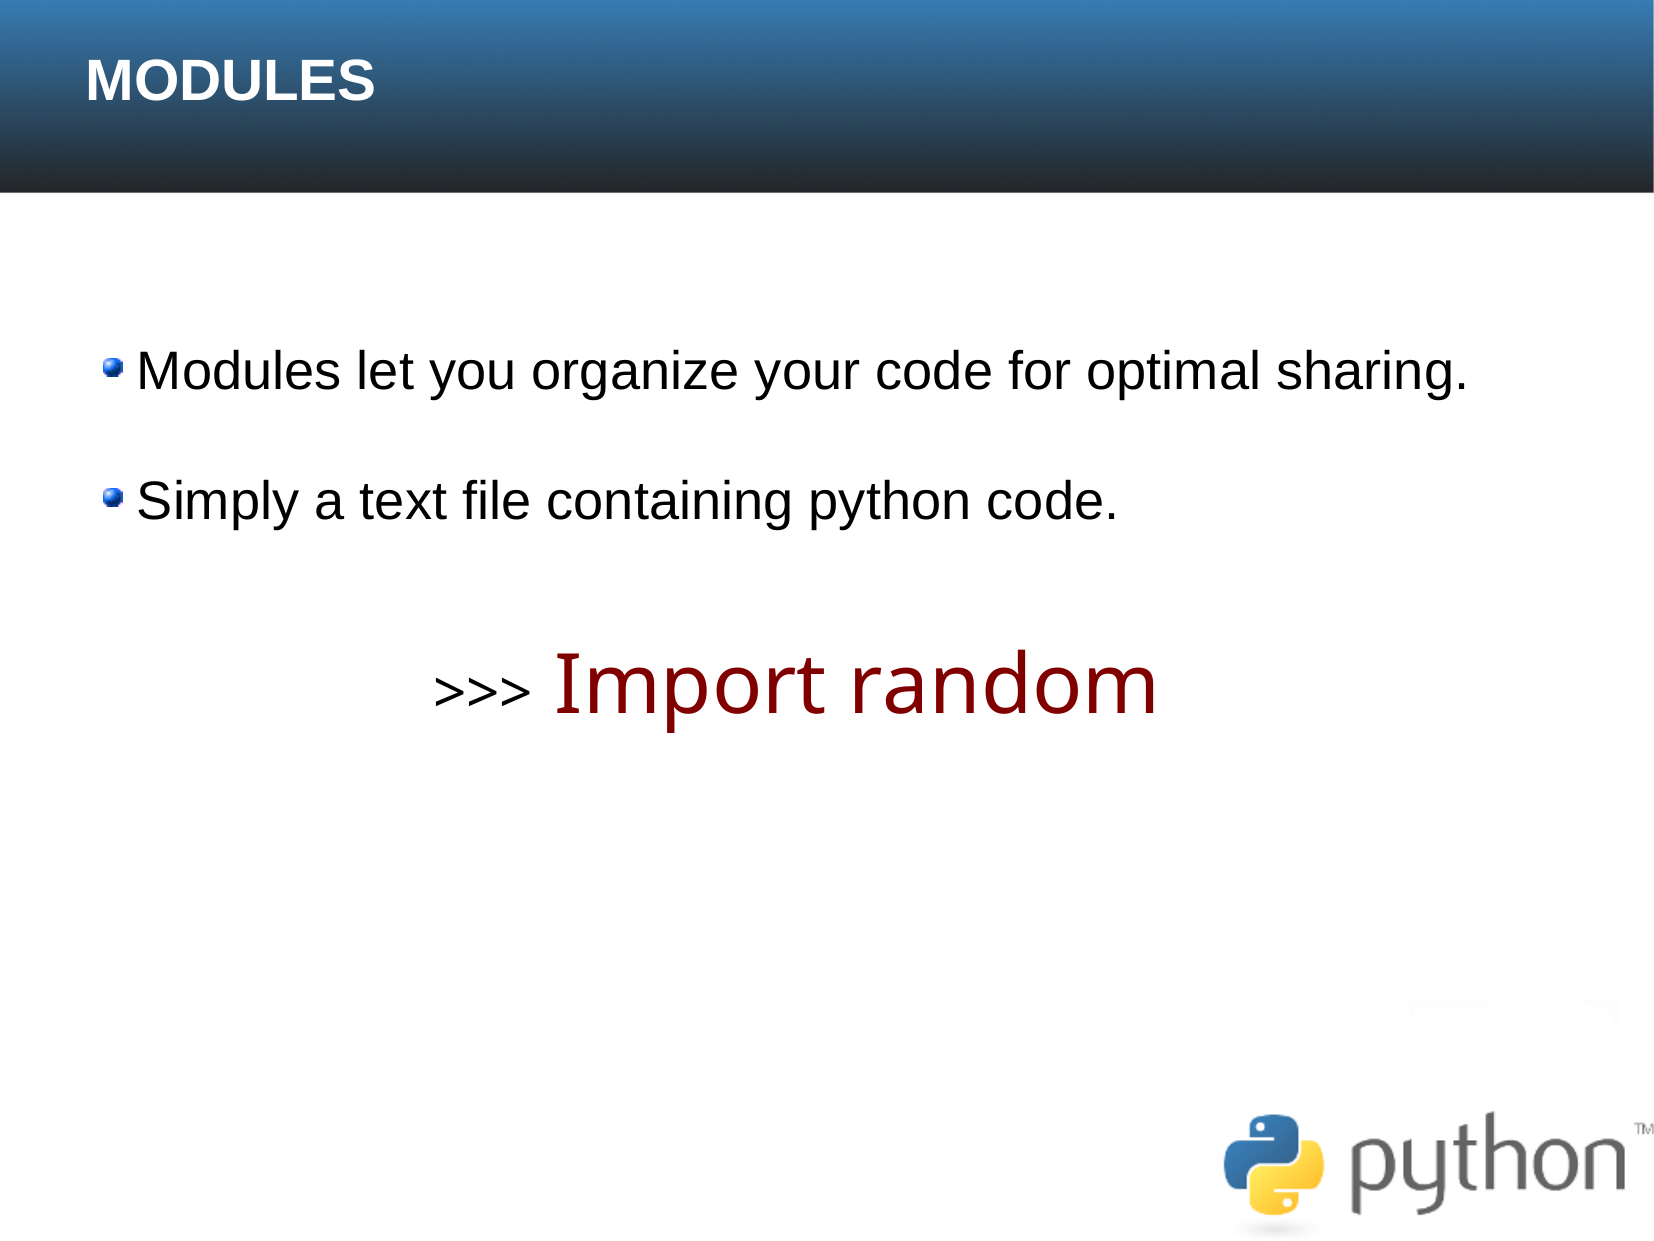

MODULES
 Modules let you organize your code for optimal sharing.
 Simply a text file containing python code.
>>> Import random